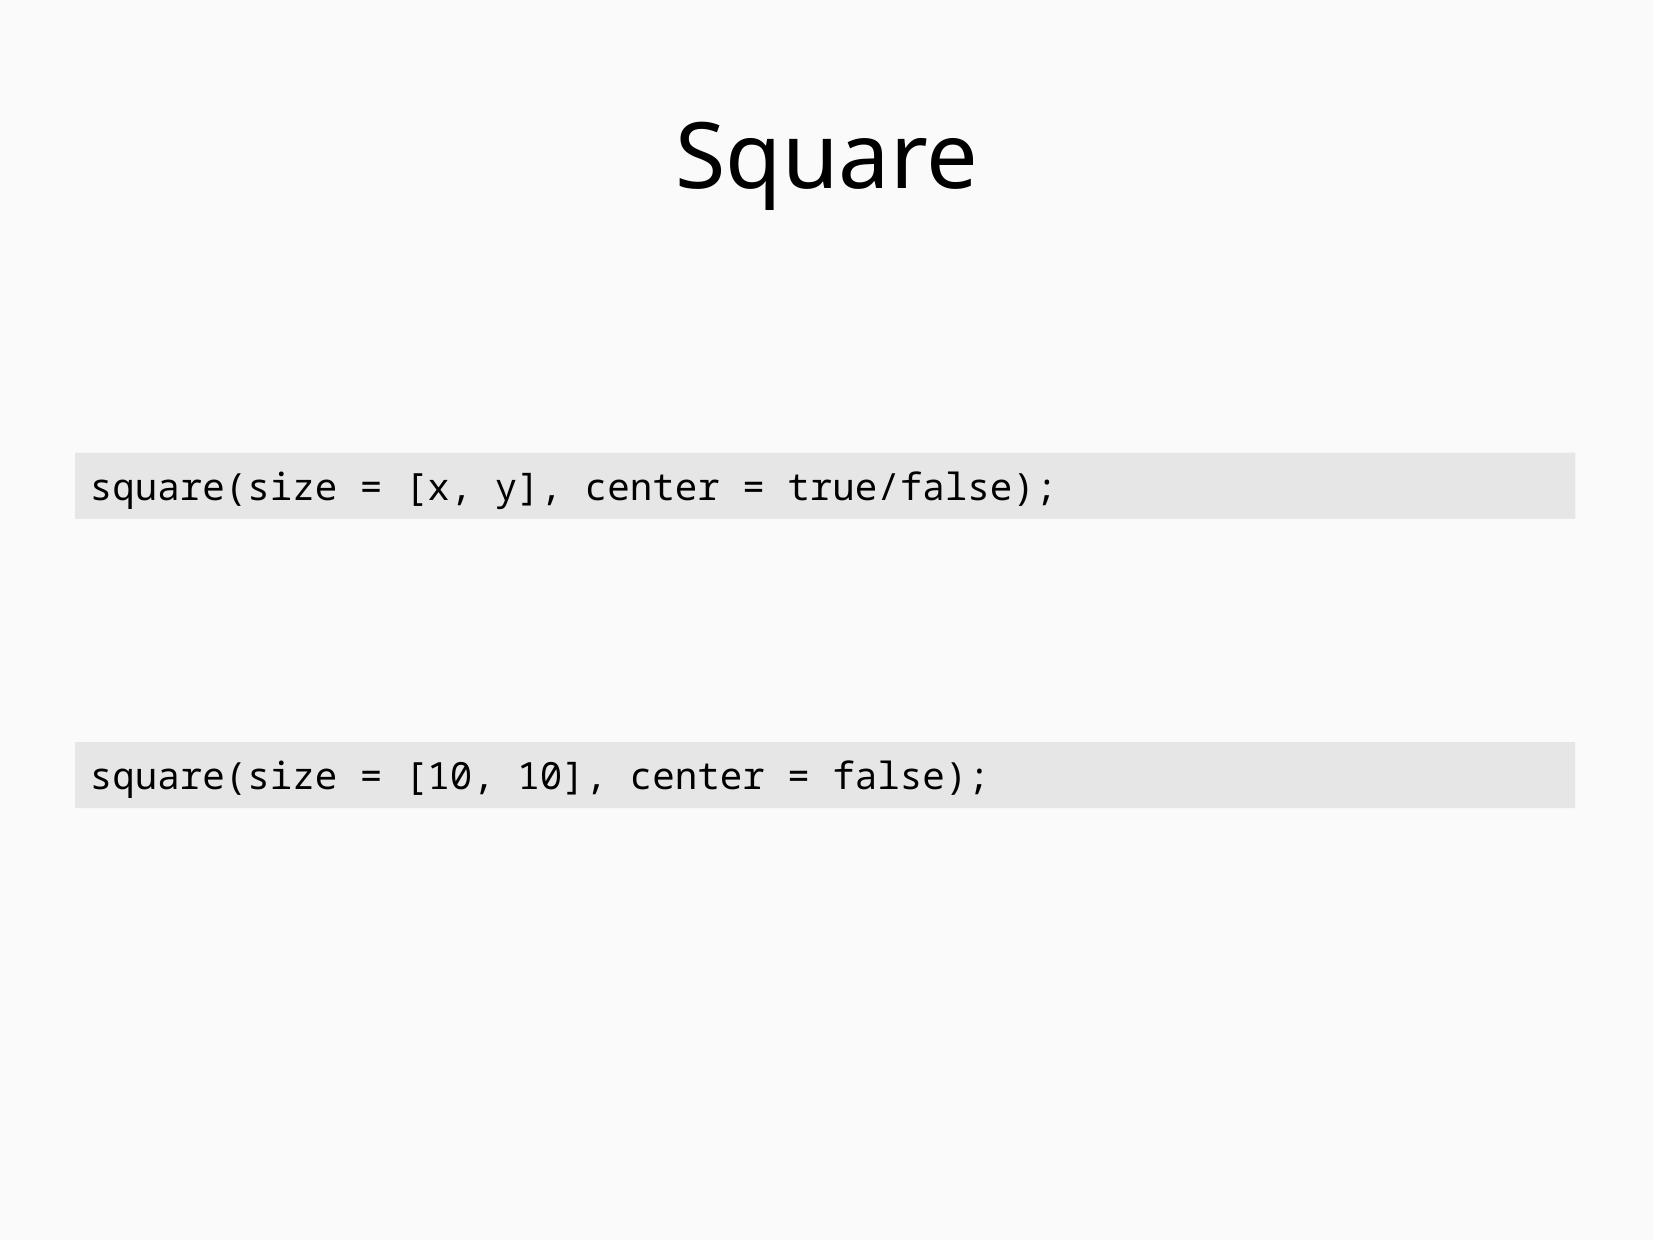

# Square
square(size = [x, y], center = true/false);
square(size = [x, y], center = true/false);
square(size = [10, 10], center = false);